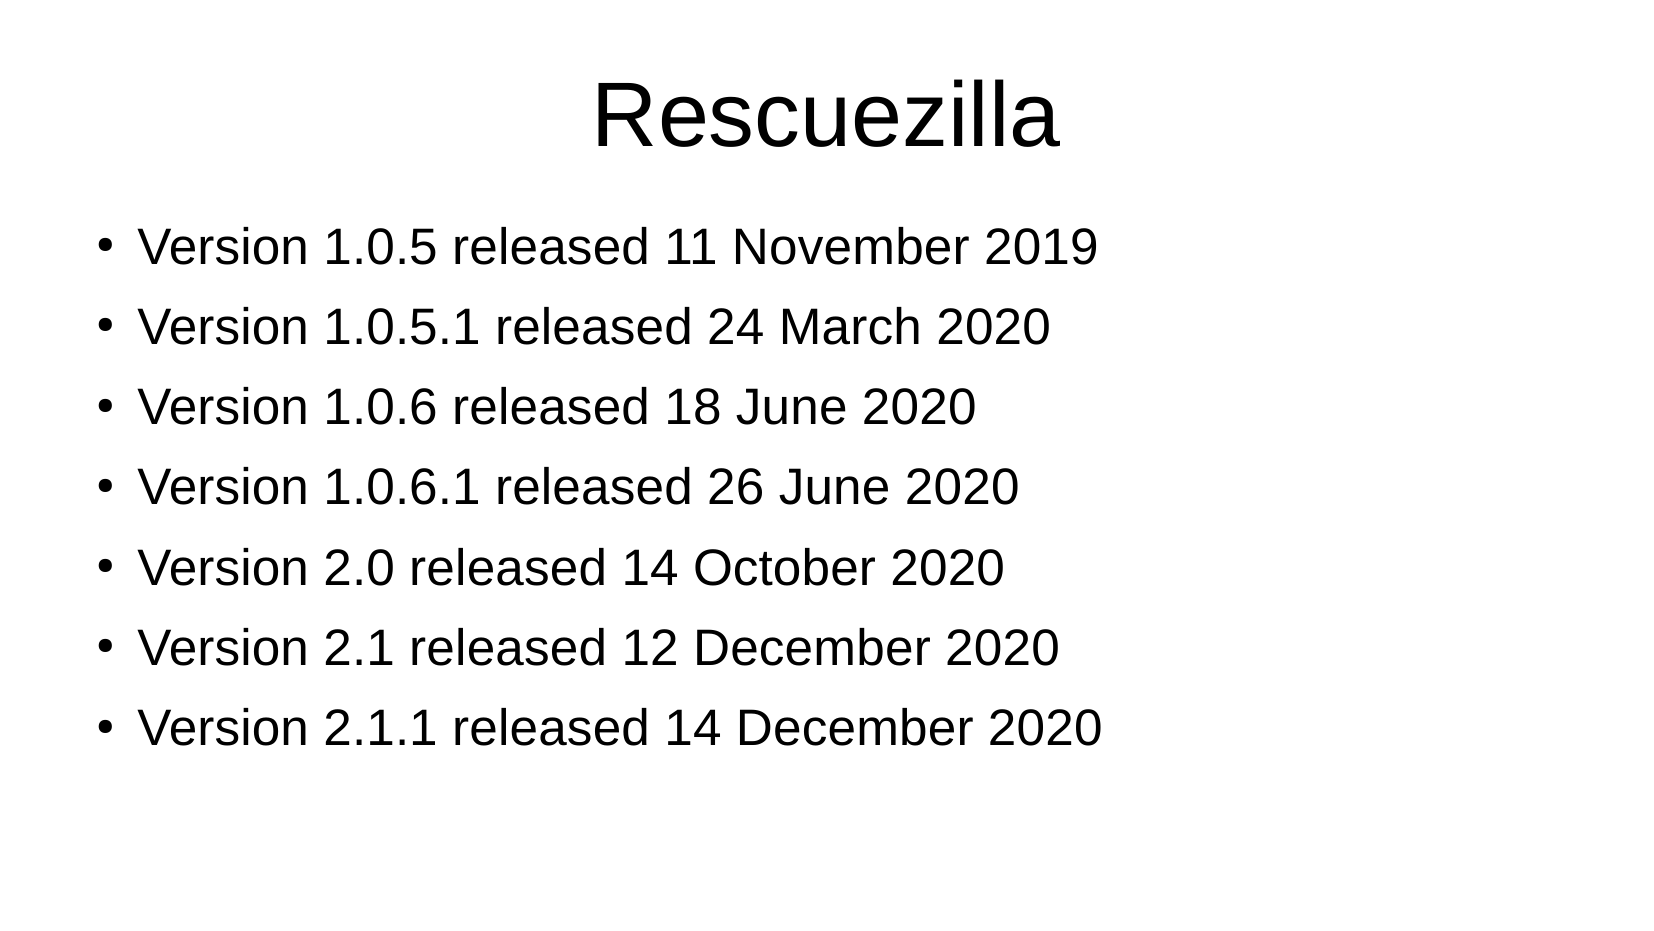

# Rescuezilla
Version 1.0.5 released 11 November 2019
Version 1.0.5.1 released 24 March 2020
Version 1.0.6 released 18 June 2020
Version 1.0.6.1 released 26 June 2020
Version 2.0 released 14 October 2020
Version 2.1 released 12 December 2020
Version 2.1.1 released 14 December 2020